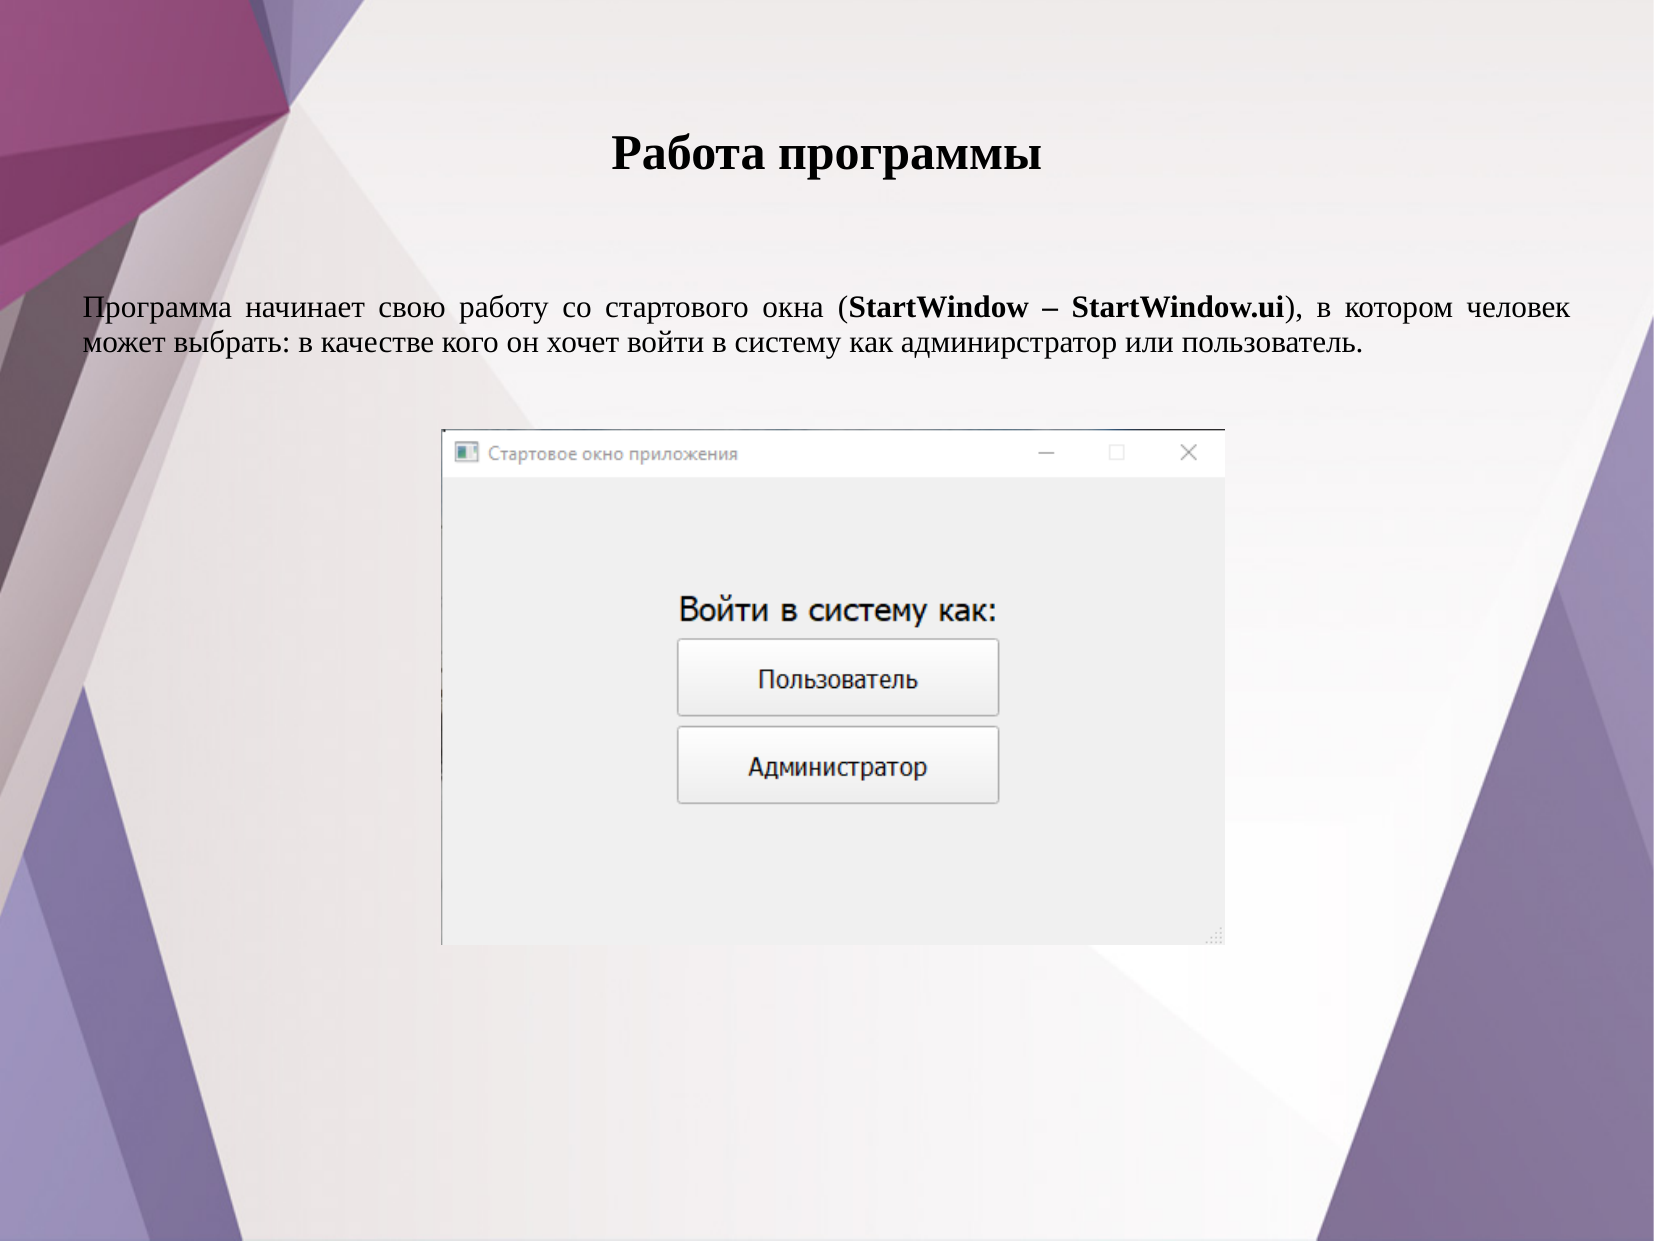

# Работа программы
Программа начинает свою работу со стартового окна (StartWindow – StartWindow.ui), в котором человек может выбрать: в качестве кого он хочет войти в систему как админирстратор или пользователь.